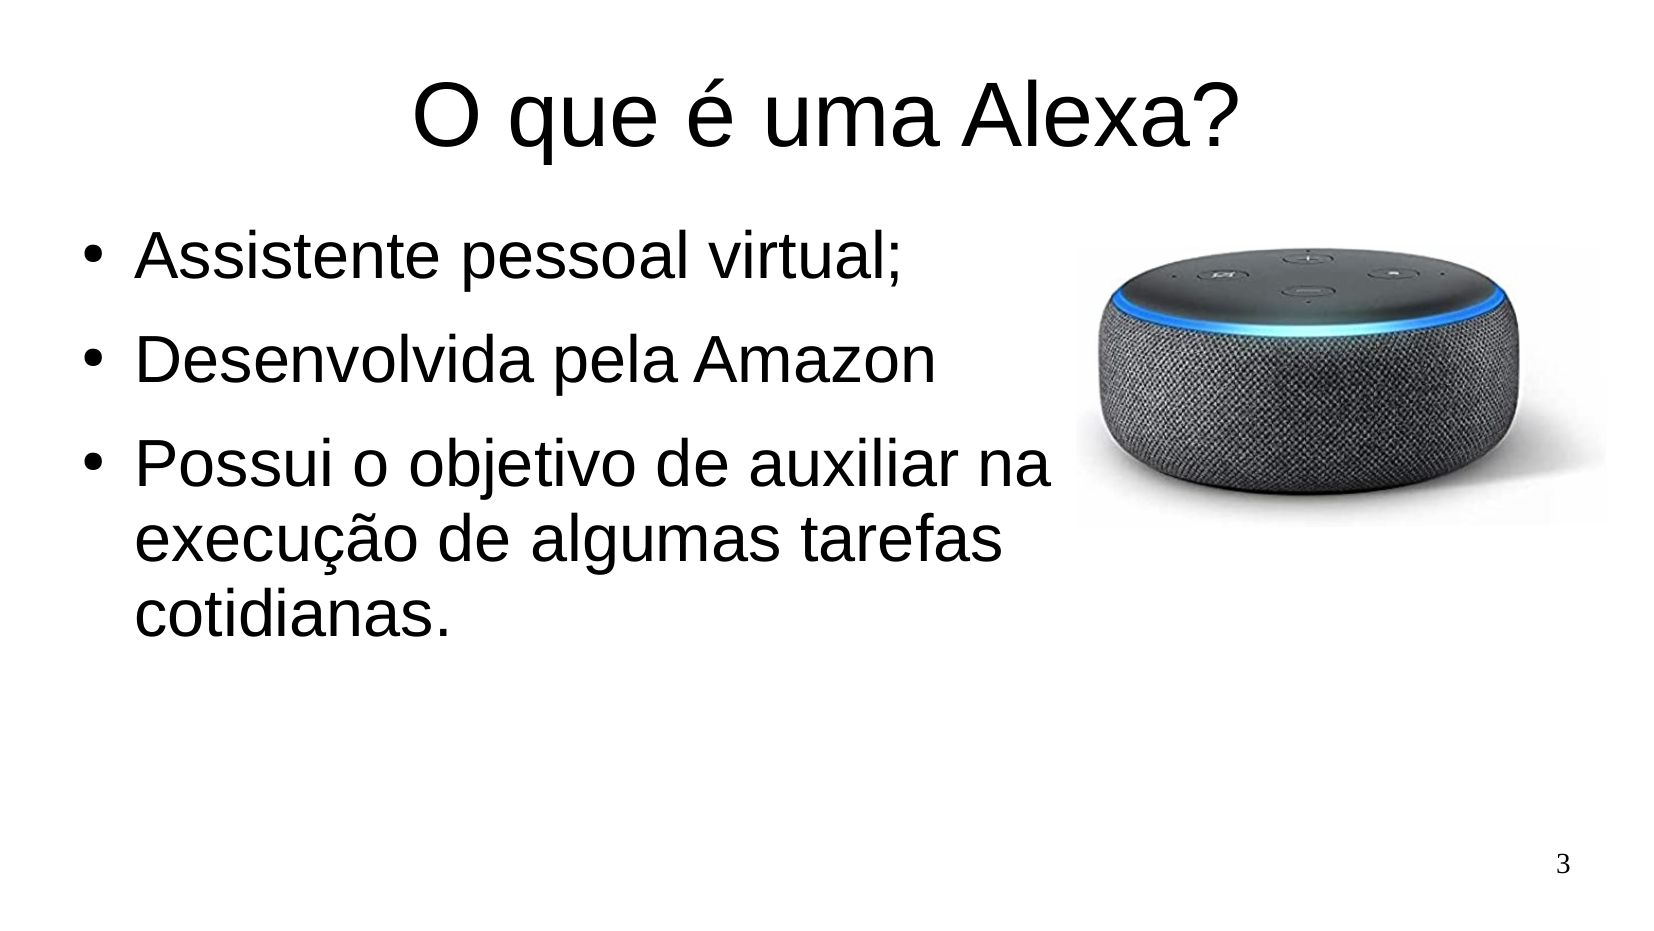

# O que é uma Alexa?
Assistente pessoal virtual;
Desenvolvida pela Amazon
Possui o objetivo de auxiliar na execução de algumas tarefas cotidianas.
3